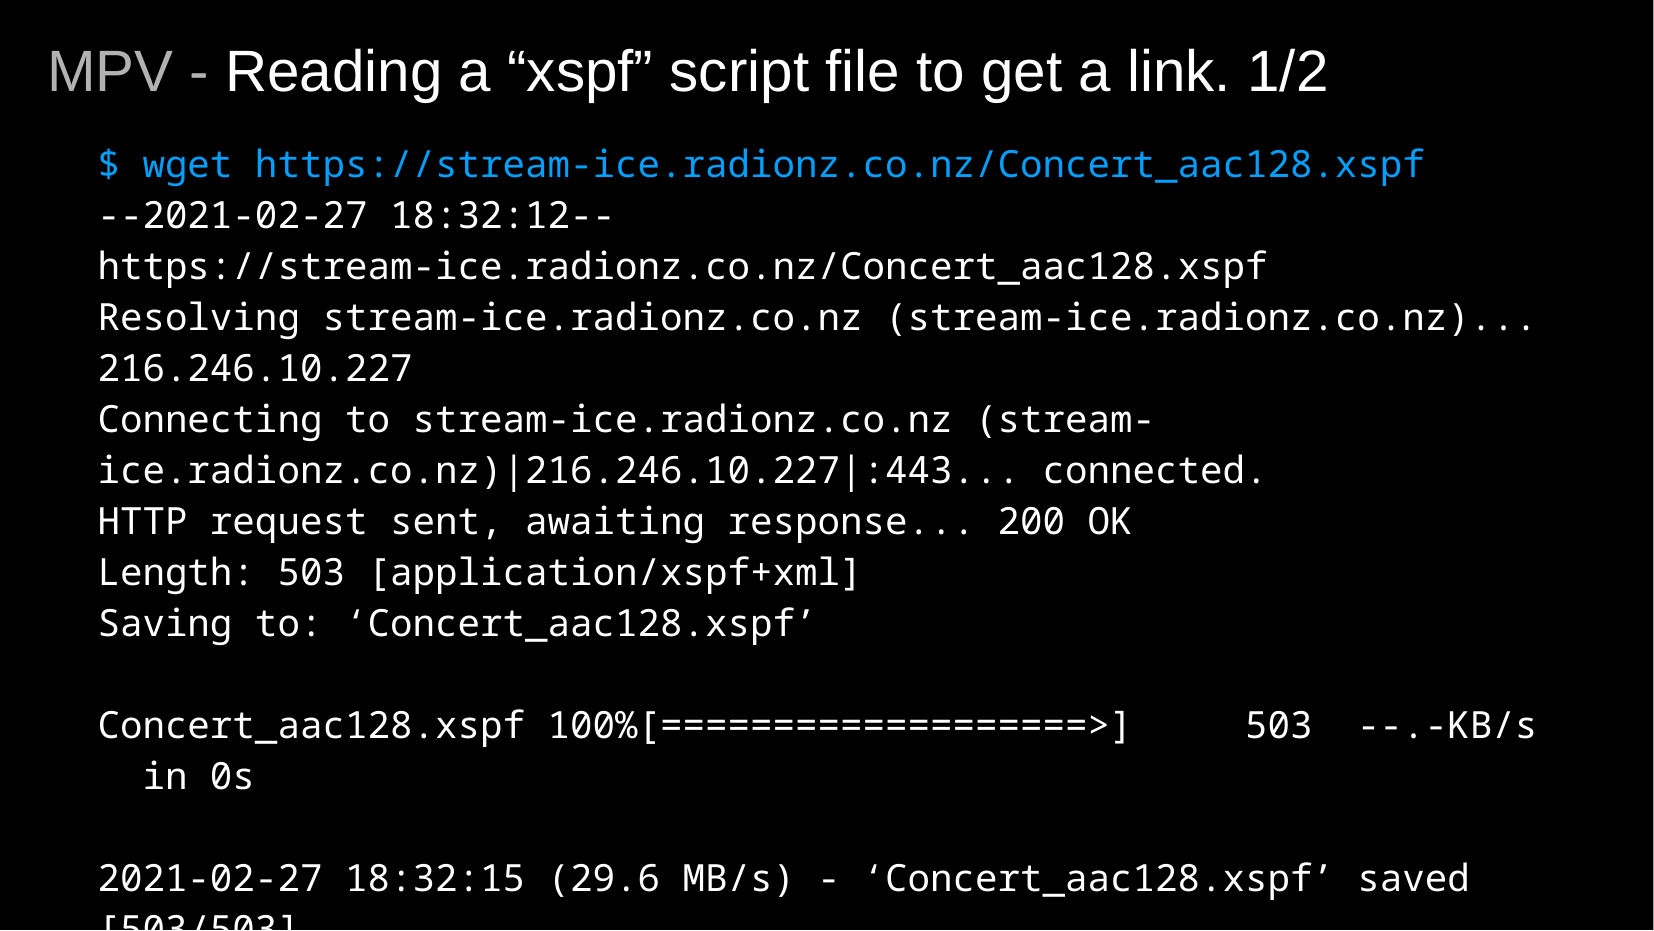

# MPV - Reading a “xspf” script file to get a link. 1/2
$ wget https://stream-ice.radionz.co.nz/Concert_aac128.xspf
--2021-02-27 18:32:12-- https://stream-ice.radionz.co.nz/Concert_aac128.xspf
Resolving stream-ice.radionz.co.nz (stream-ice.radionz.co.nz)... 216.246.10.227
Connecting to stream-ice.radionz.co.nz (stream-ice.radionz.co.nz)|216.246.10.227|:443... connected.
HTTP request sent, awaiting response... 200 OK
Length: 503 [application/xspf+xml]
Saving to: ‘Concert_aac128.xspf’
Concert_aac128.xspf 100%[===================>] 503 --.-KB/s in 0s
2021-02-27 18:32:15 (29.6 MB/s) - ‘Concert_aac128.xspf’ saved [503/503]